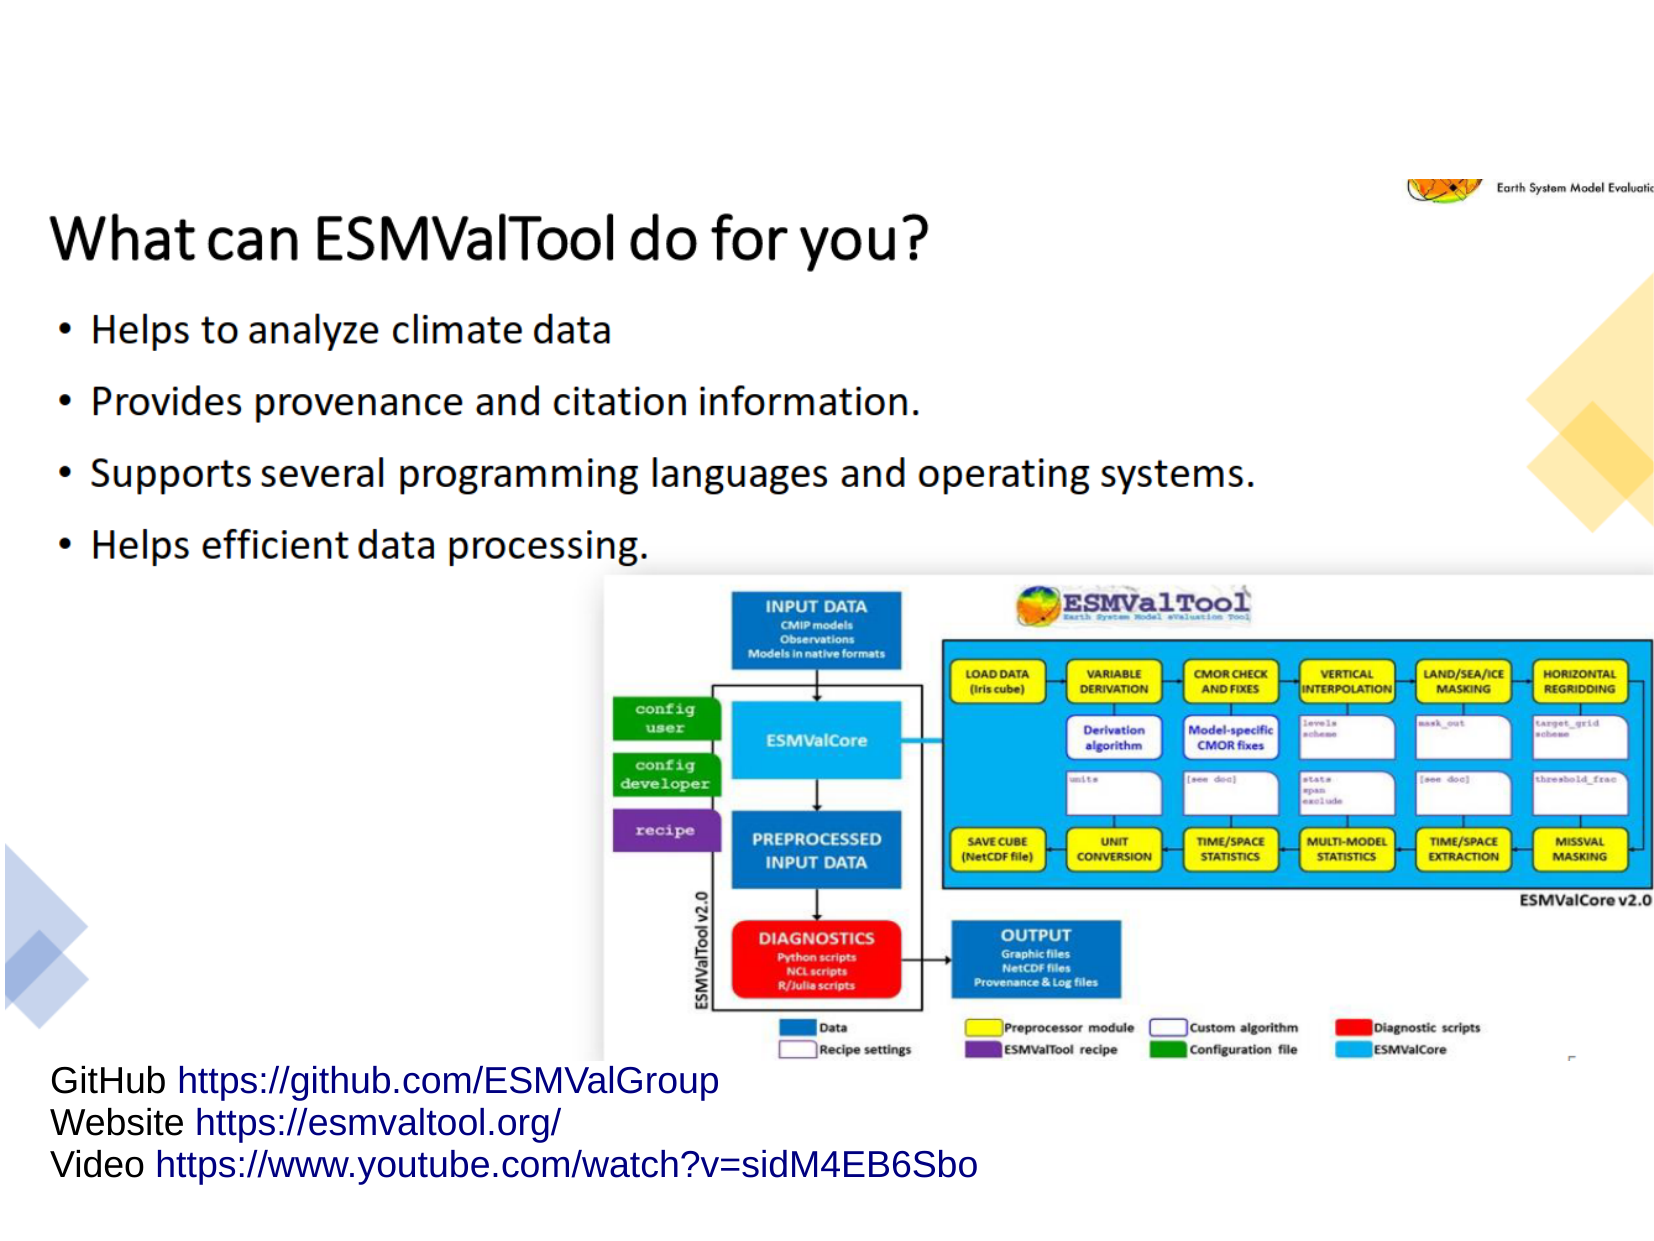

Documentation https://docs.esmvaltool.org/en/latest/
GitHub https://github.com/ESMValGroup
Website https://esmvaltool.org/
Video https://www.youtube.com/watch?v=sidM4EB6Sbo